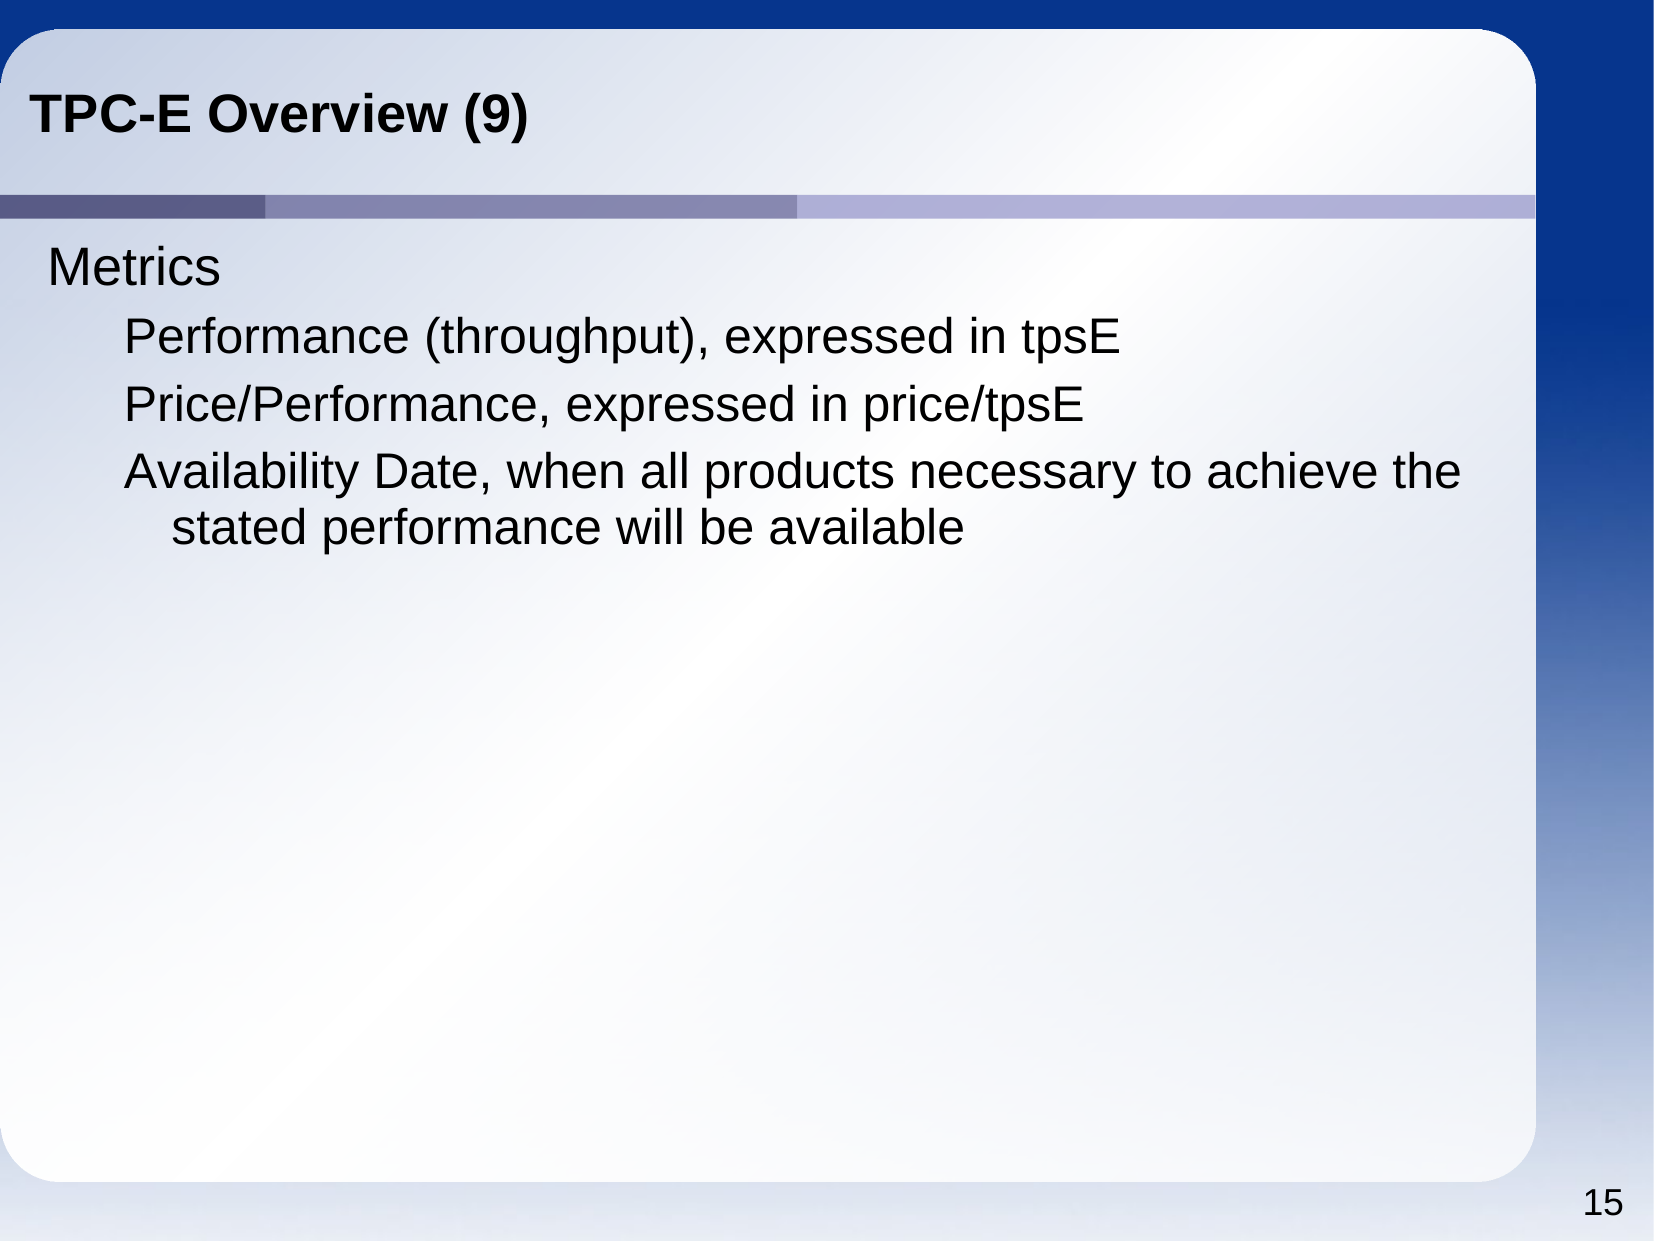

# TPC-E Overview (9)
Metrics
Performance (throughput), expressed in tpsE
Price/Performance, expressed in price/tpsE
Availability Date, when all products necessary to achieve the stated performance will be available
15